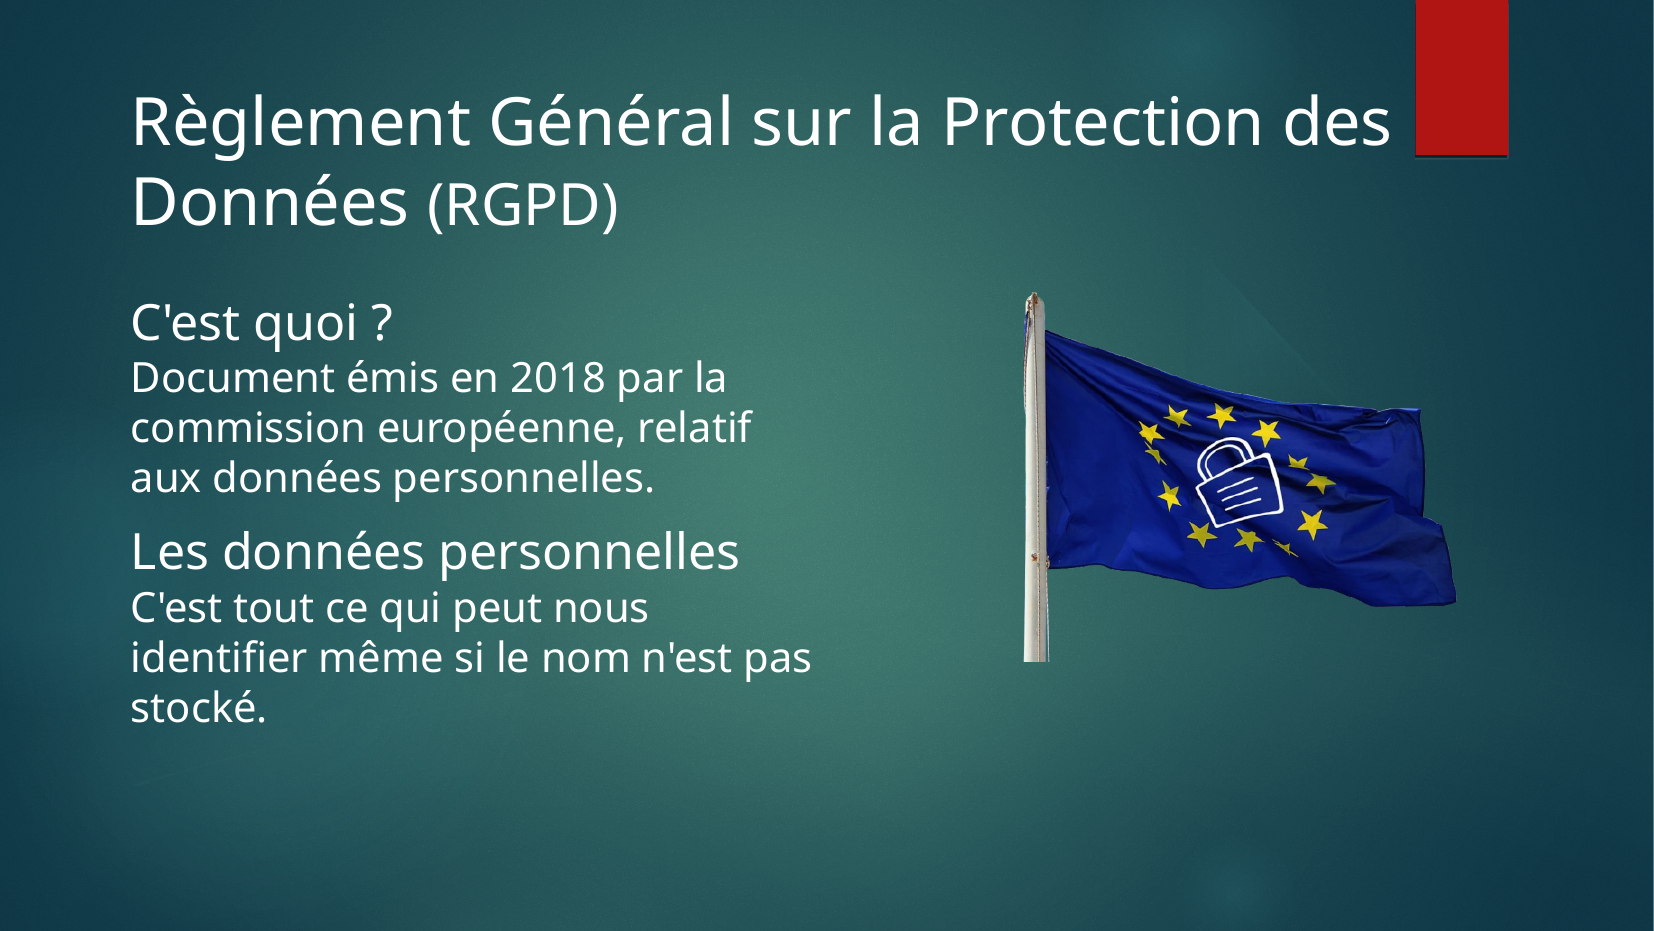

Règlement Général sur la Protection des Données​ (RGPD)
C'est quoi ?
Document émis en 2018 par la commission européenne, relatif aux données personnelles.
Les données personnelles
C'est tout ce qui peut nous identifier même si le nom n'est pas stocké.